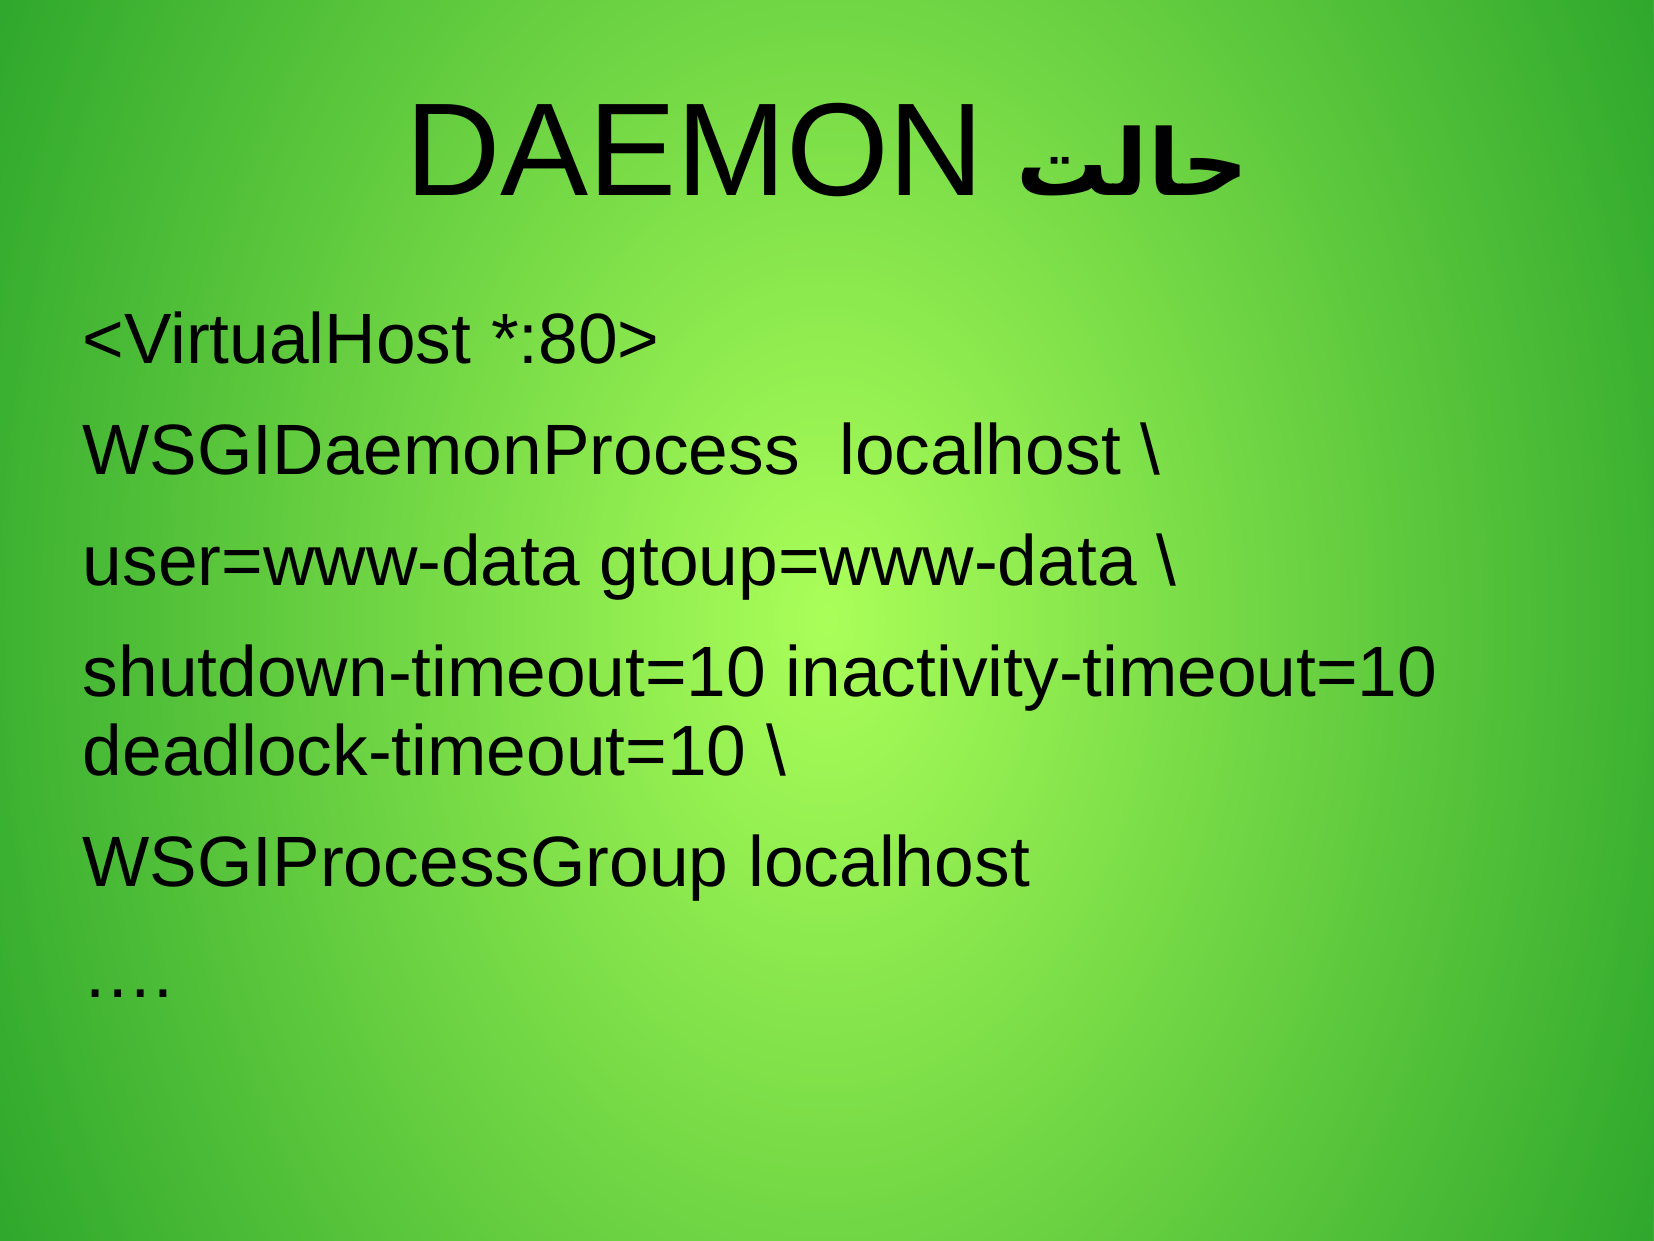

# حالت DAEMON
<VirtualHost *:80>
WSGIDaemonProcess localhost \
user=www-data gtoup=www-data \
shutdown-timeout=10 inactivity-timeout=10 deadlock-timeout=10 \
WSGIProcessGroup localhost
….